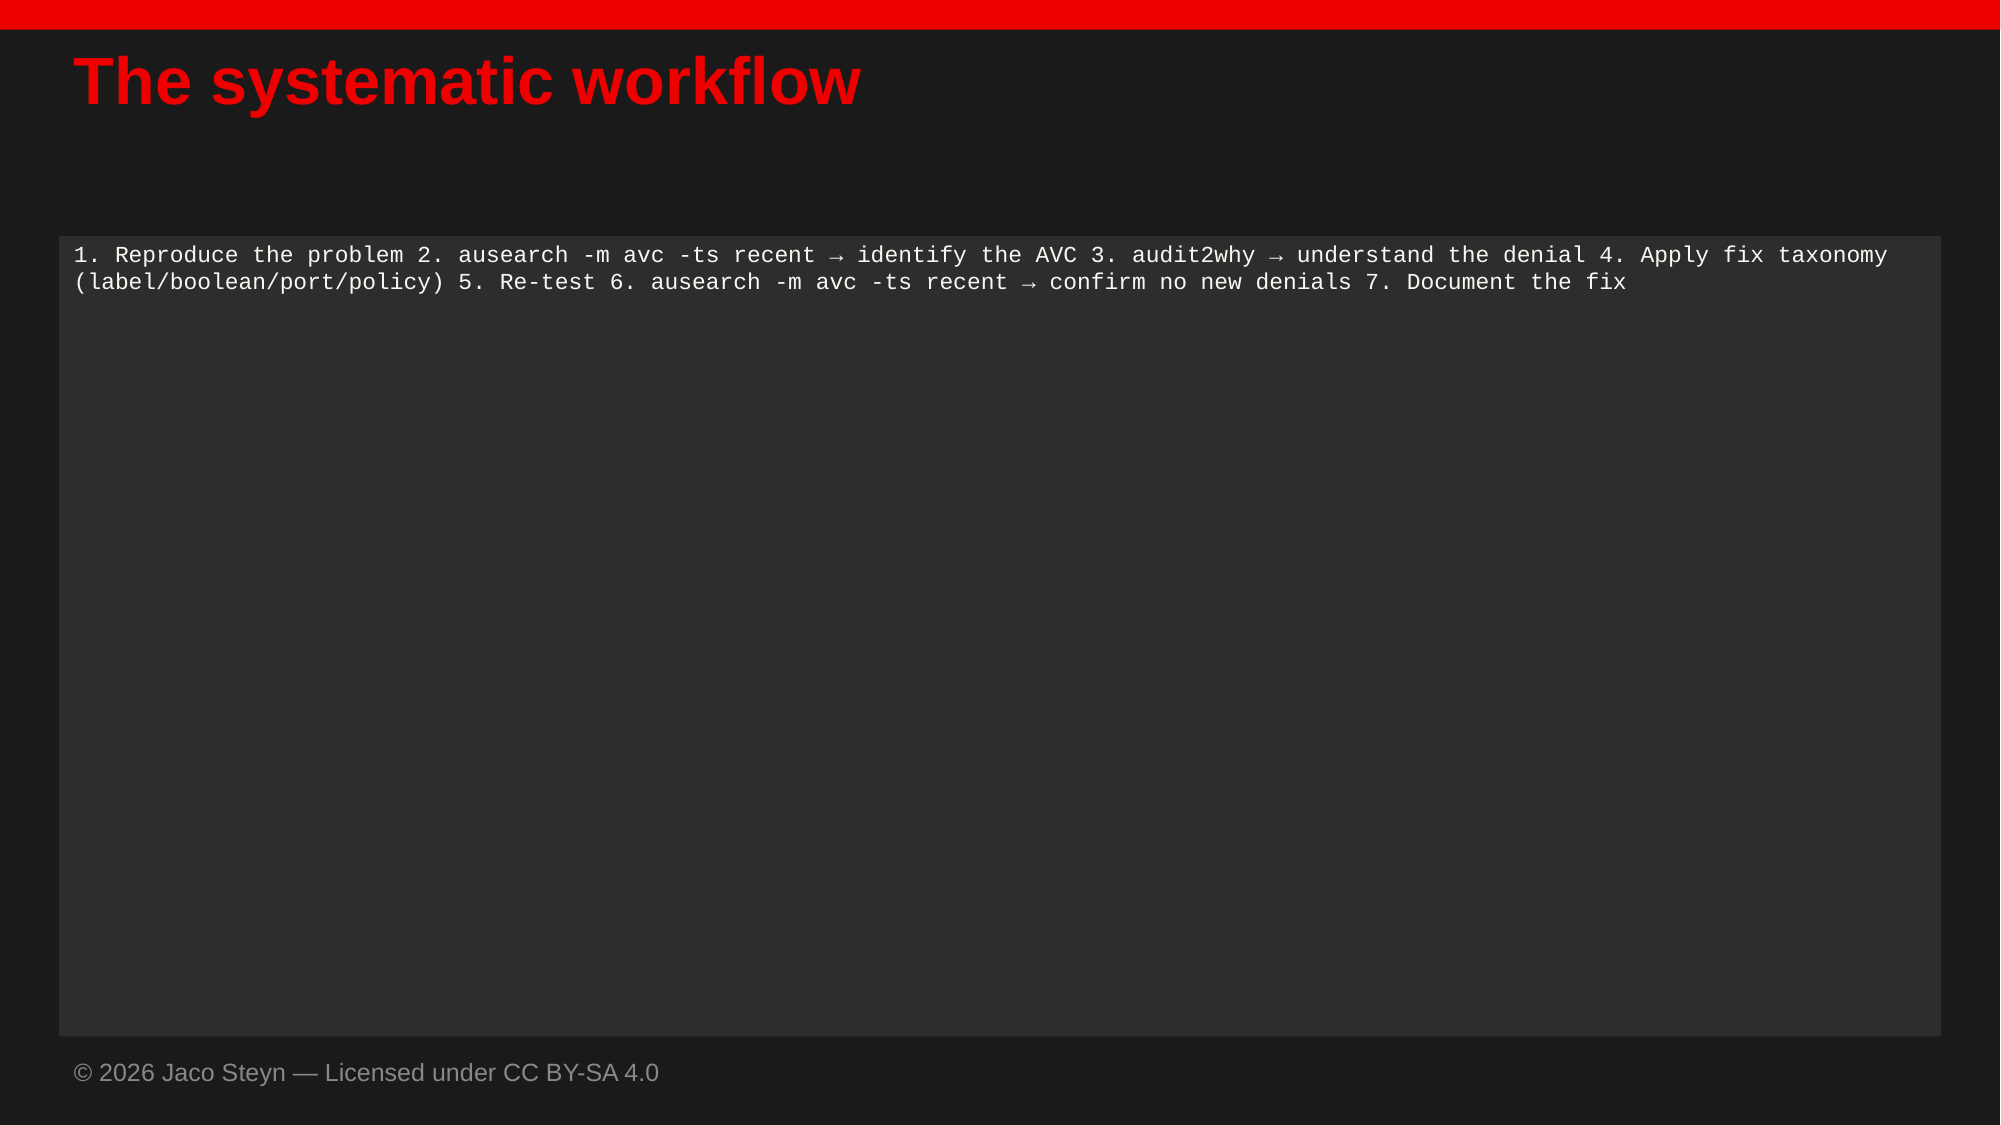

The systematic workflow
1. Reproduce the problem 2. ausearch -m avc -ts recent → identify the AVC 3. audit2why → understand the denial 4. Apply fix taxonomy (label/boolean/port/policy) 5. Re-test 6. ausearch -m avc -ts recent → confirm no new denials 7. Document the fix
© 2026 Jaco Steyn — Licensed under CC BY-SA 4.0